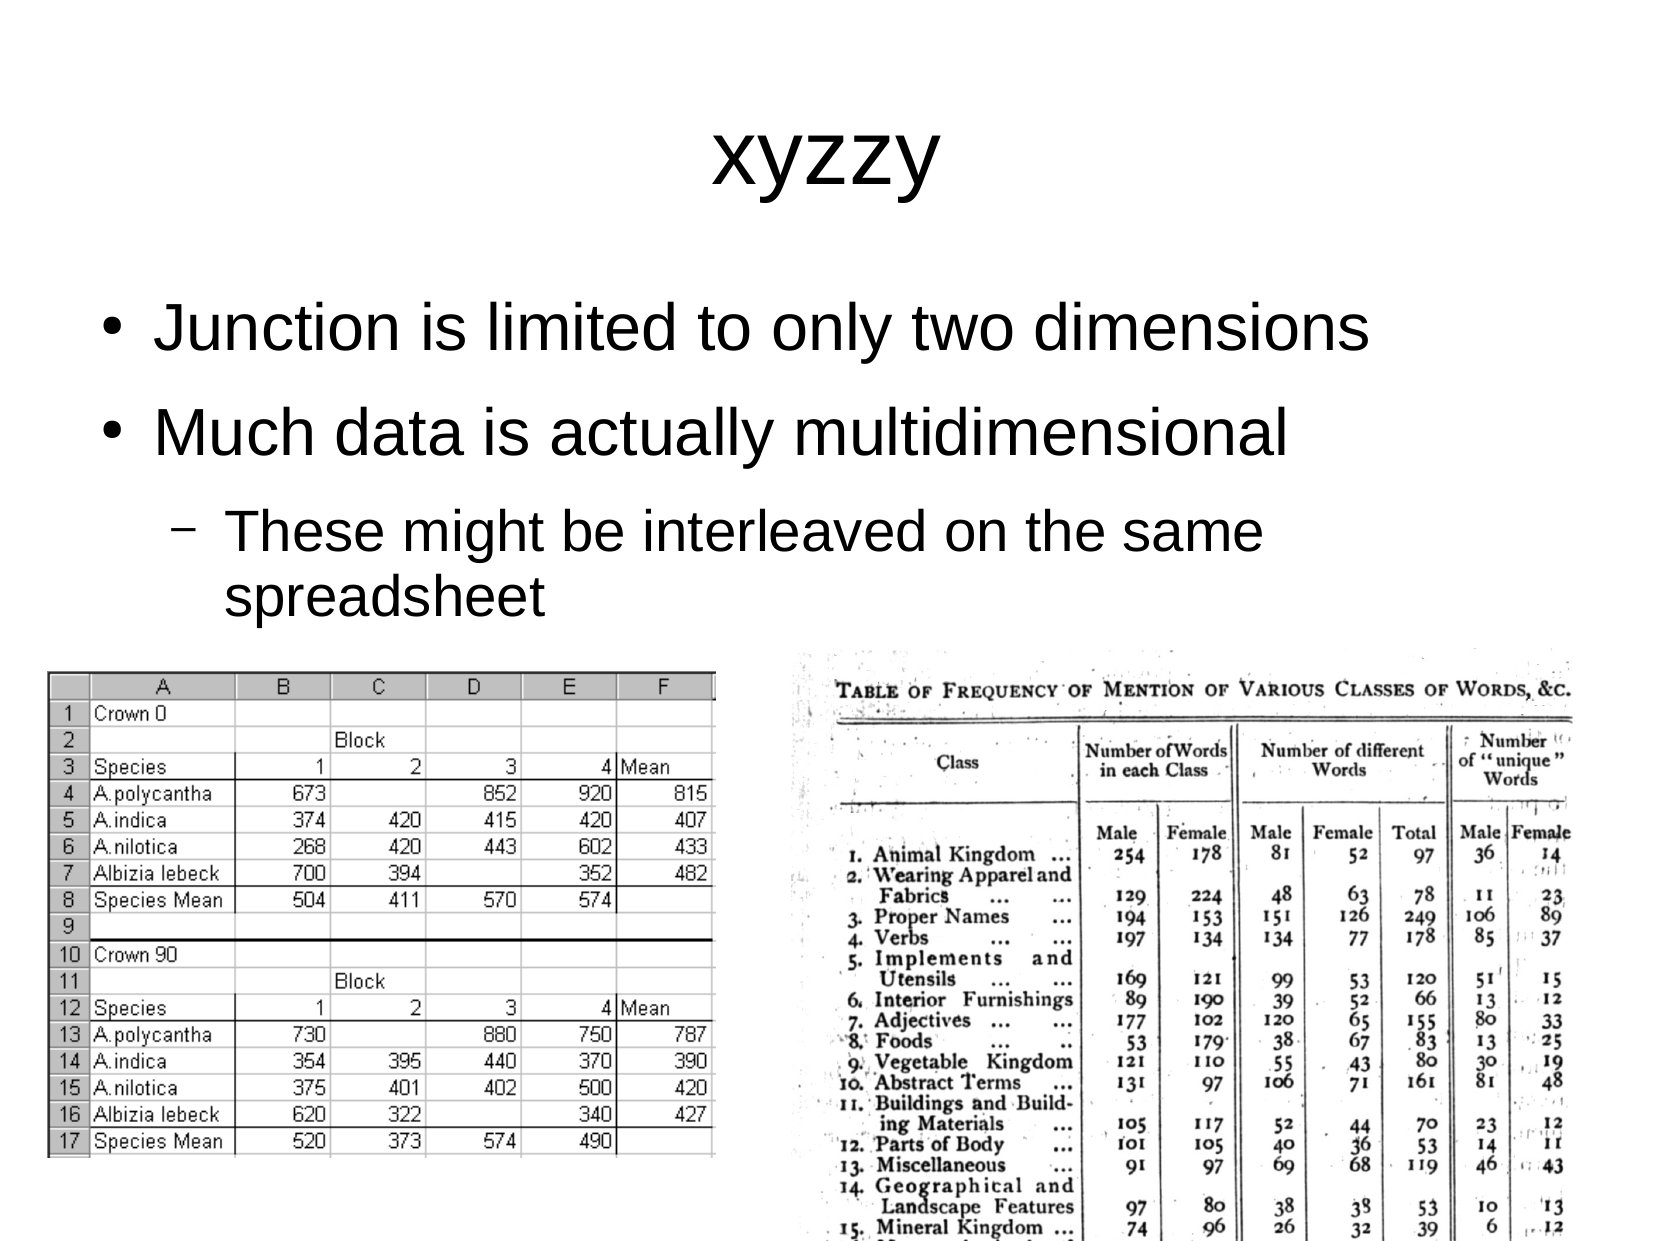

# xyzzy
Junction is limited to only two dimensions
Much data is actually multidimensional
These might be interleaved on the same spreadsheet